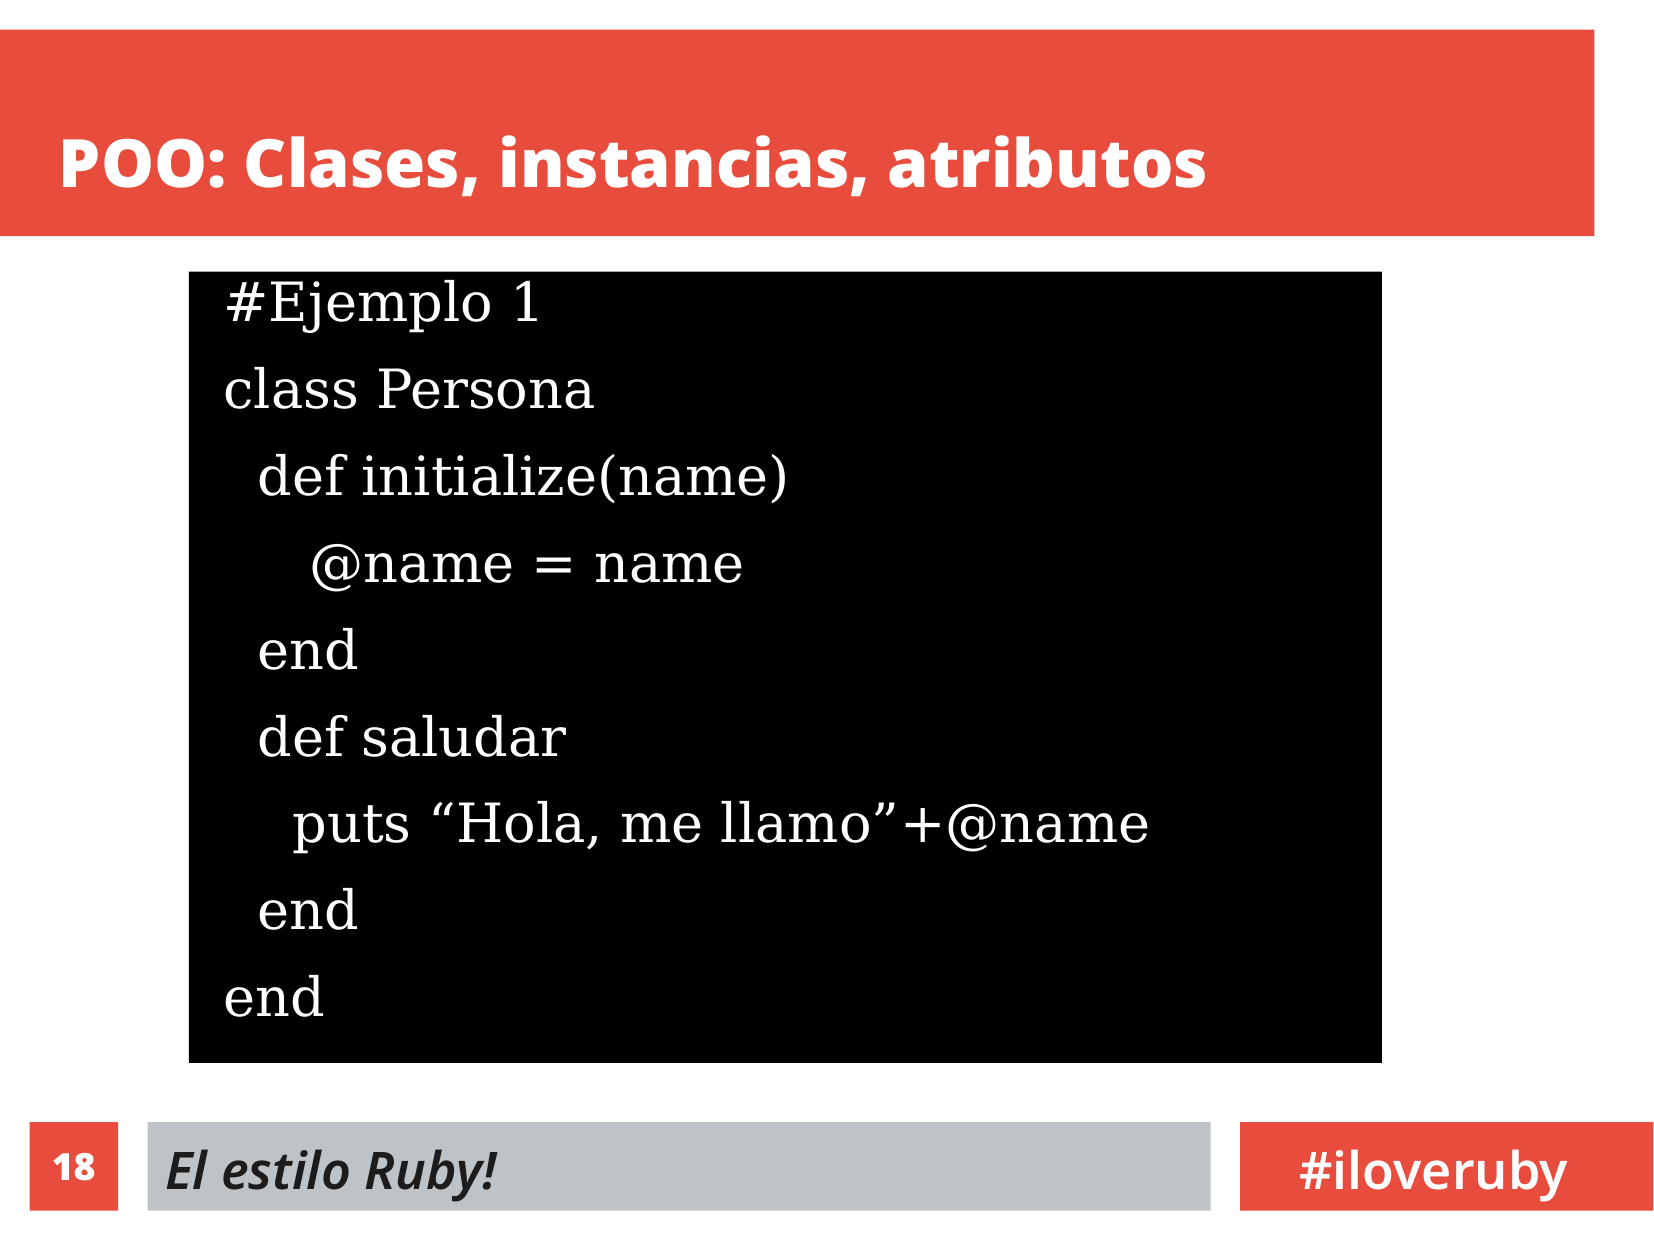

# POO: Clases, instancias, atributos
 #Ejemplo 1
 class Persona
 def initialize(name)
 @name = name
 end
 def saludar
 puts “Hola, me llamo”+@name
 end
 end
18
El estilo Ruby!
#iloveruby